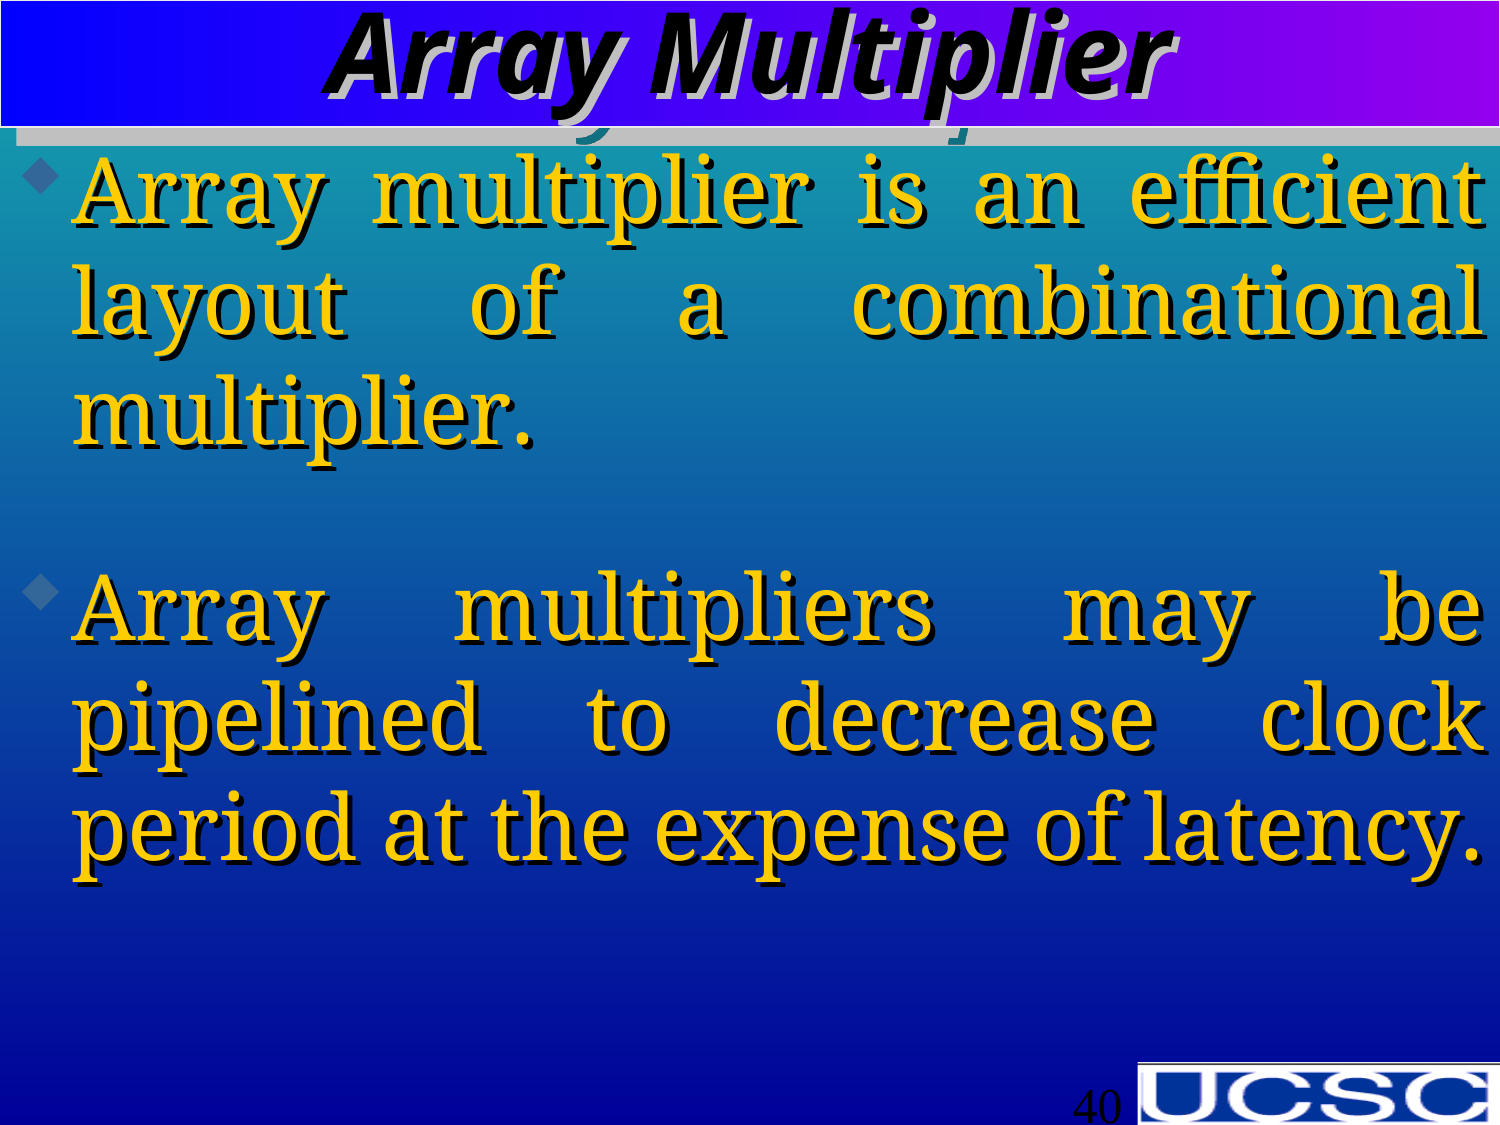

# Array Multiplier
Array multiplier is an efficient layout of a combinational multiplier.
Array multipliers may be pipelined to decrease clock period at the expense of latency.
40